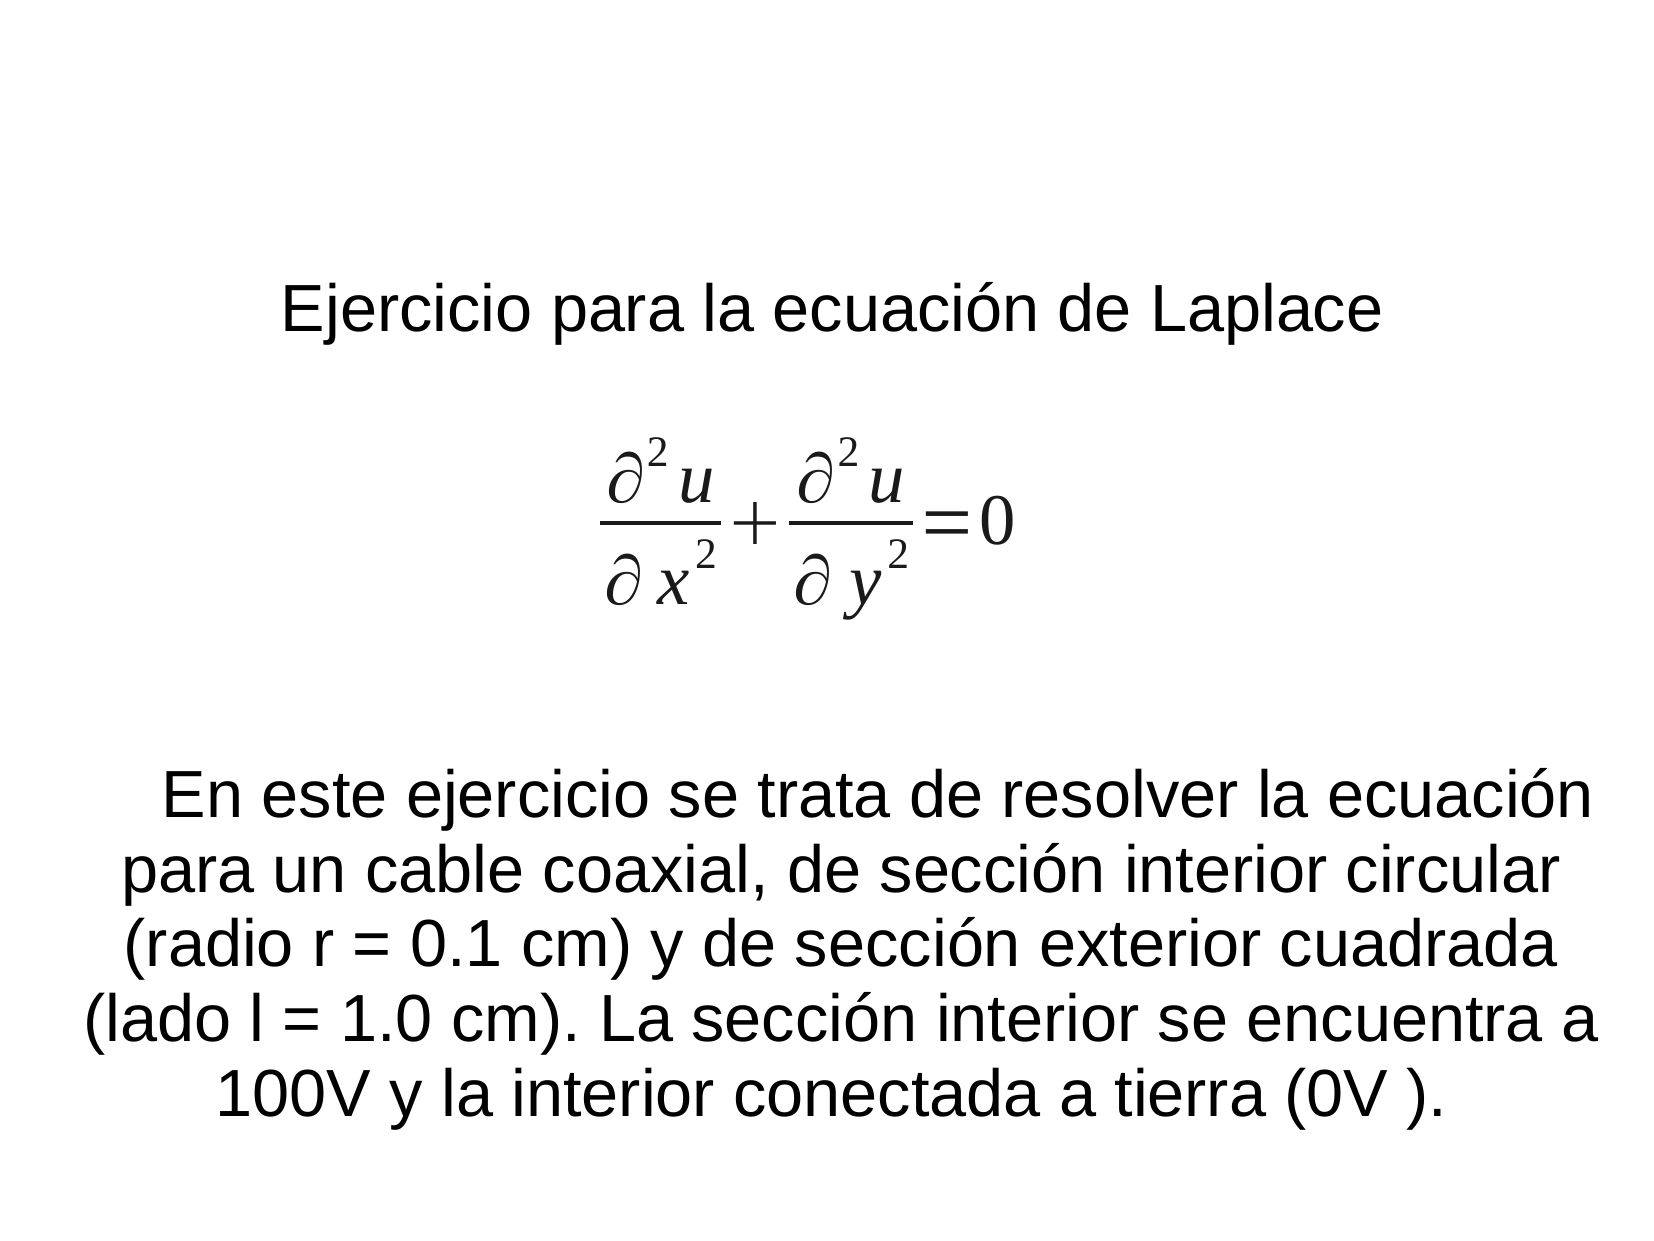

#
Ejercicio para la ecuación de Laplace
 En este ejercicio se trata de resolver la ecuación para un cable coaxial, de sección interior circular (radio r = 0.1 cm) y de sección exterior cuadrada (lado l = 1.0 cm). La sección interior se encuentra a 100V y la interior conectada a tierra (0V ).